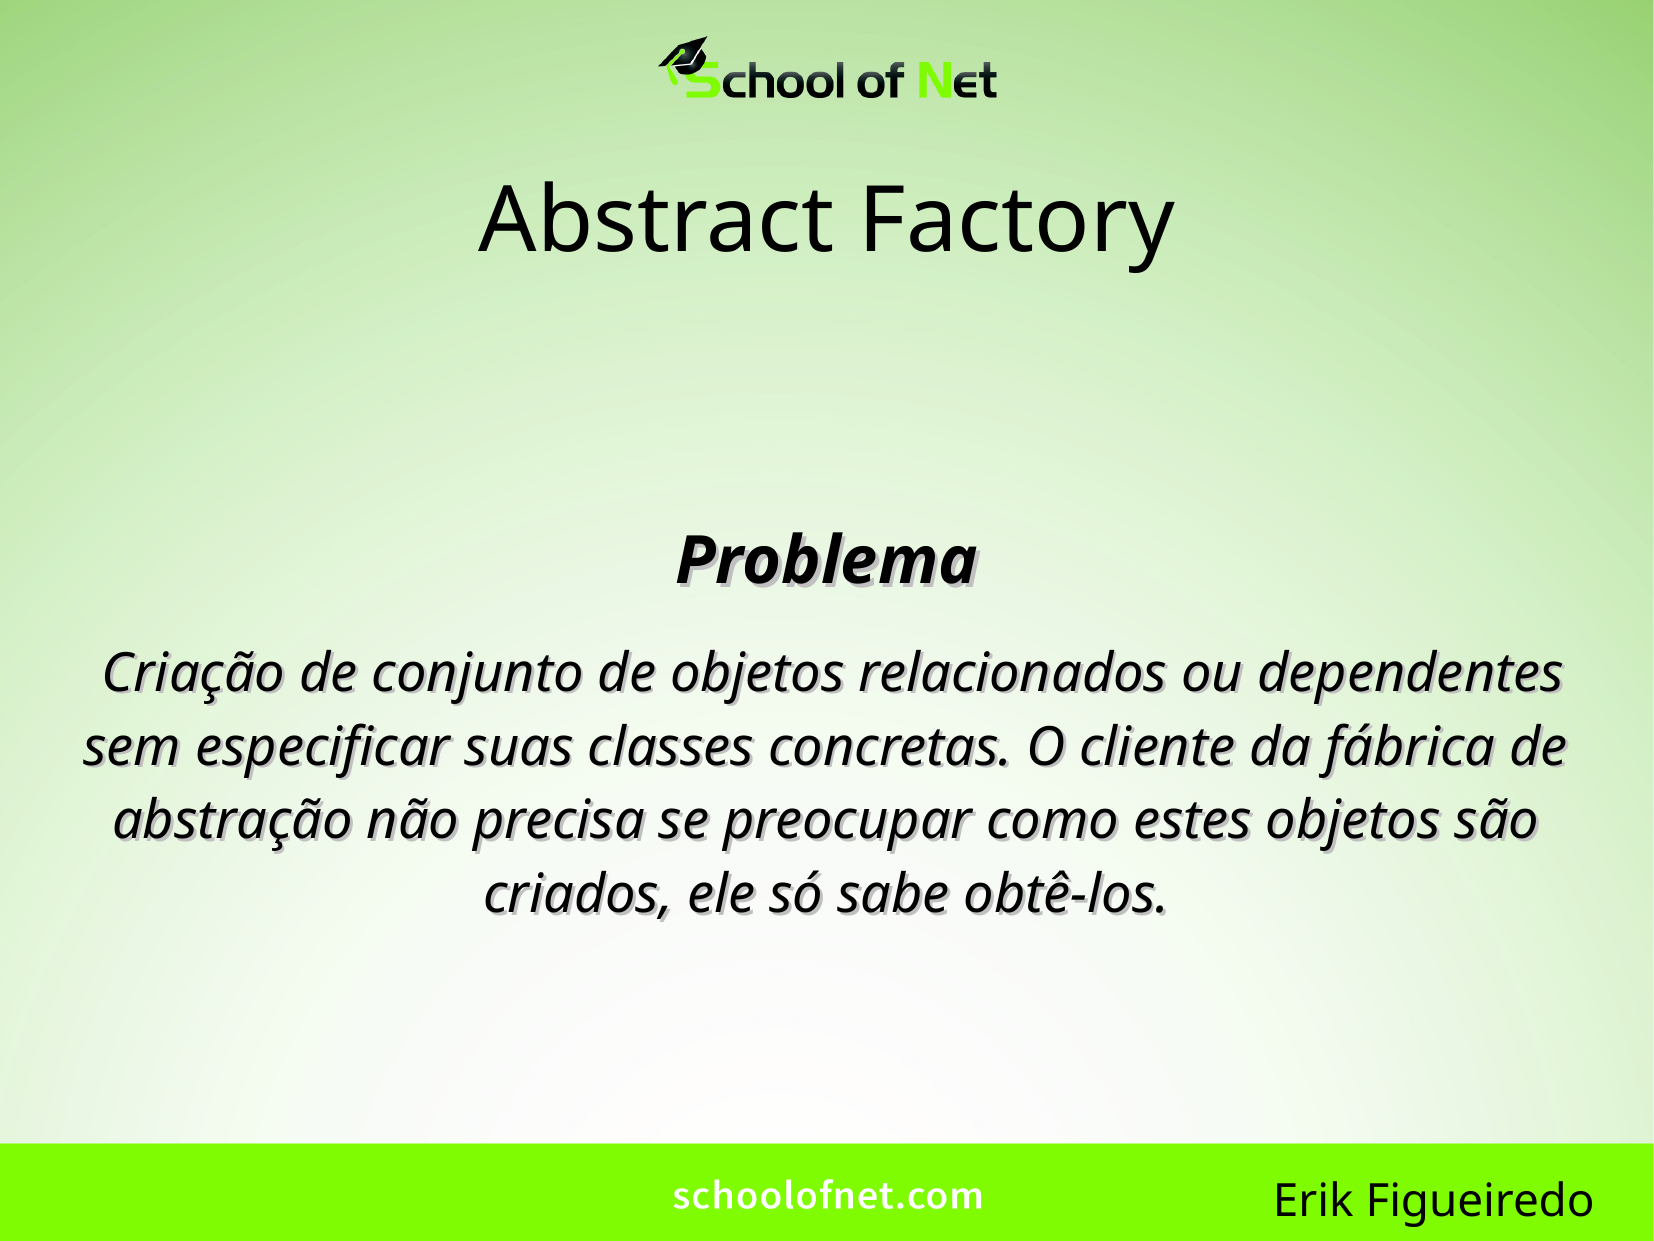

# Abstract Factory
Problema
 Criação de conjunto de objetos relacionados ou dependentes sem especificar suas classes concretas. O cliente da fábrica de abstração não precisa se preocupar como estes objetos são criados, ele só sabe obtê-los.
Erik Figueiredo